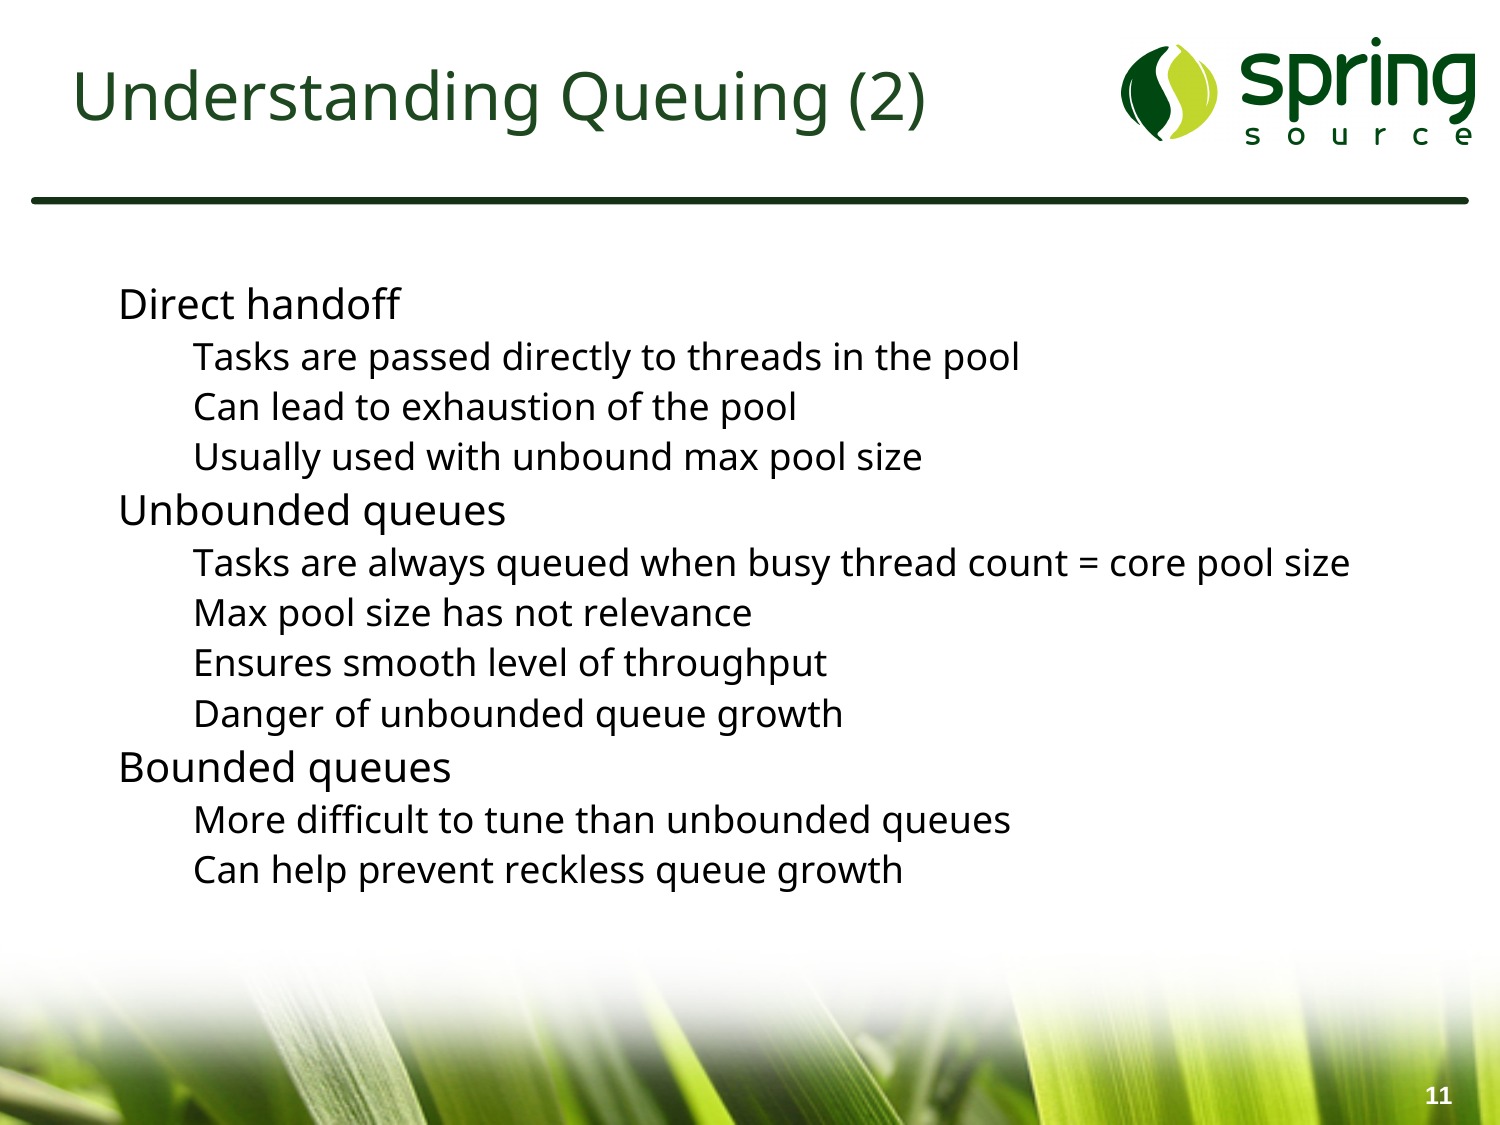

# Understanding Queuing (2)
Direct handoff
Tasks are passed directly to threads in the pool
Can lead to exhaustion of the pool
Usually used with unbound max pool size
Unbounded queues
Tasks are always queued when busy thread count = core pool size
Max pool size has not relevance
Ensures smooth level of throughput
Danger of unbounded queue growth
Bounded queues
More difficult to tune than unbounded queues
Can help prevent reckless queue growth